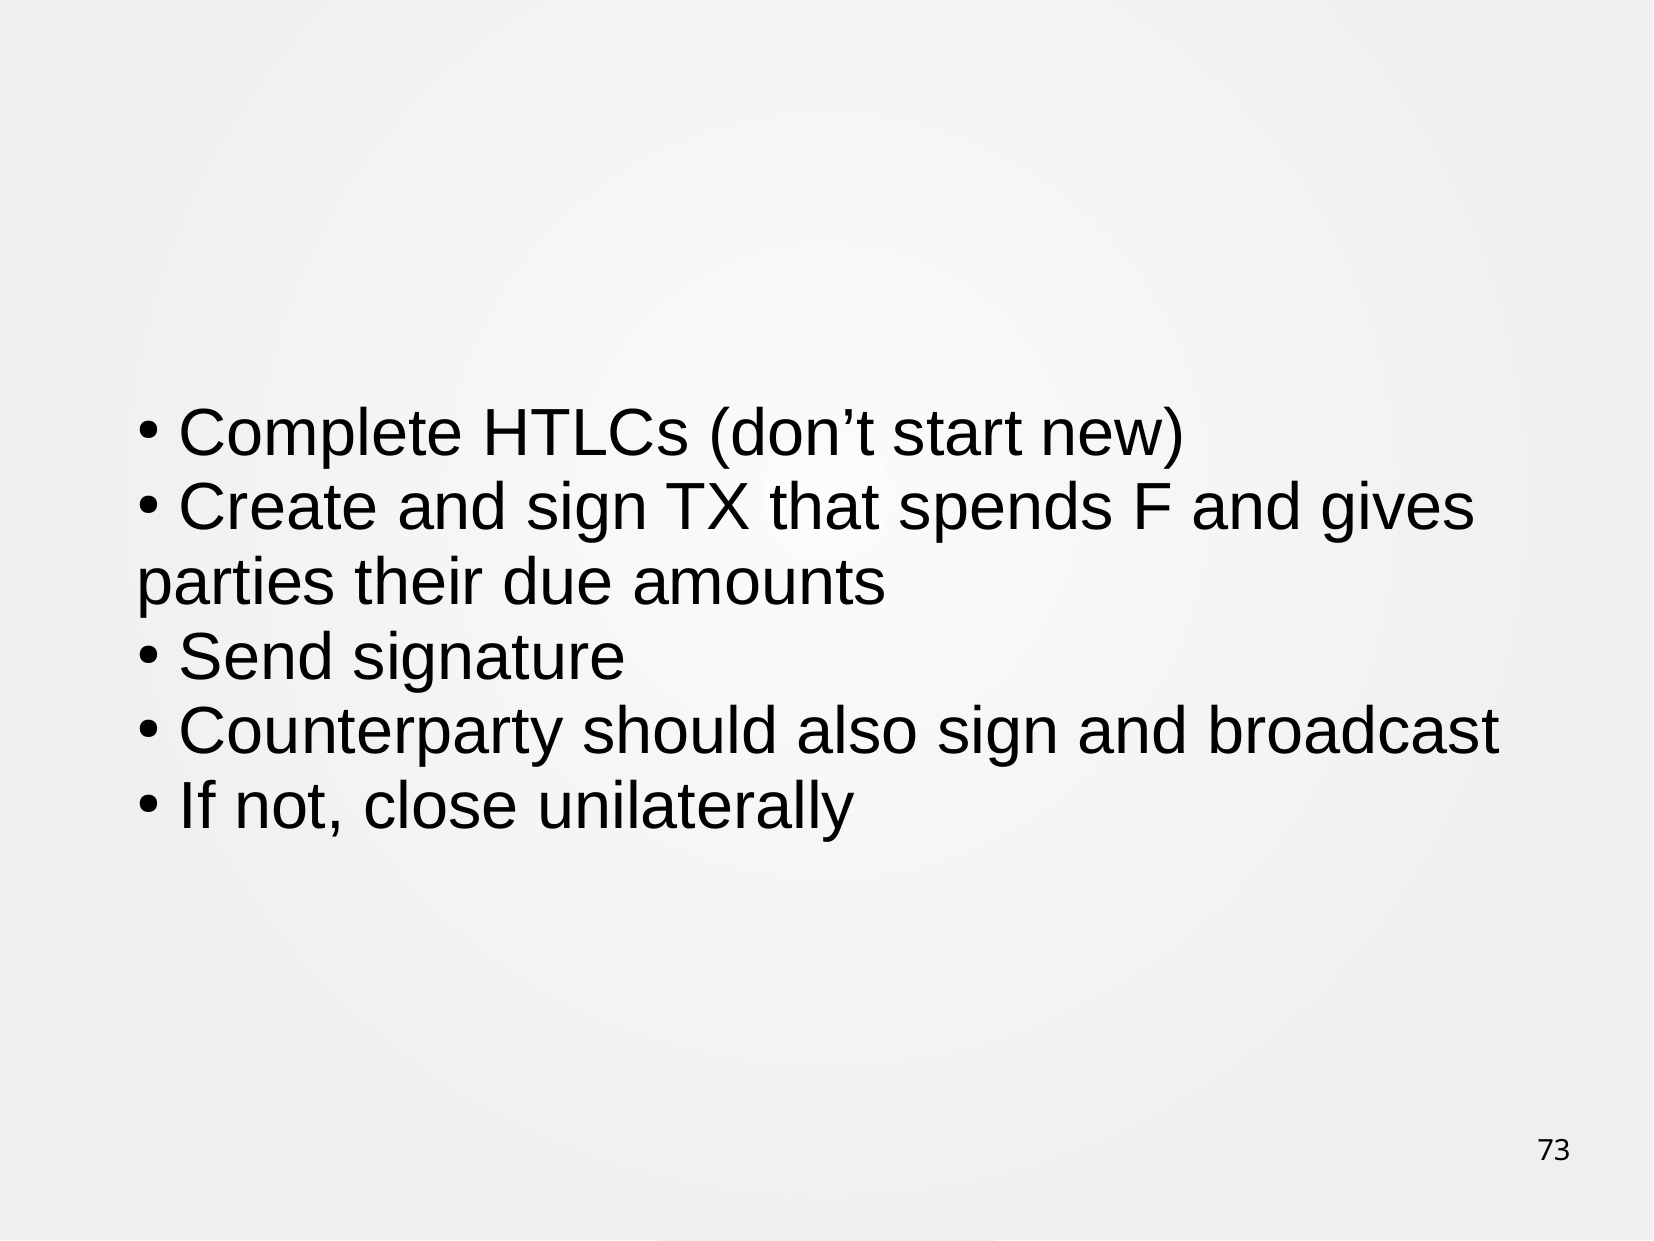

Complete HTLCs (don’t start new)
 Create and sign TX that spends F and gives parties their due amounts
 Send signature
 Counterparty should also sign and broadcast
 If not, close unilaterally
73